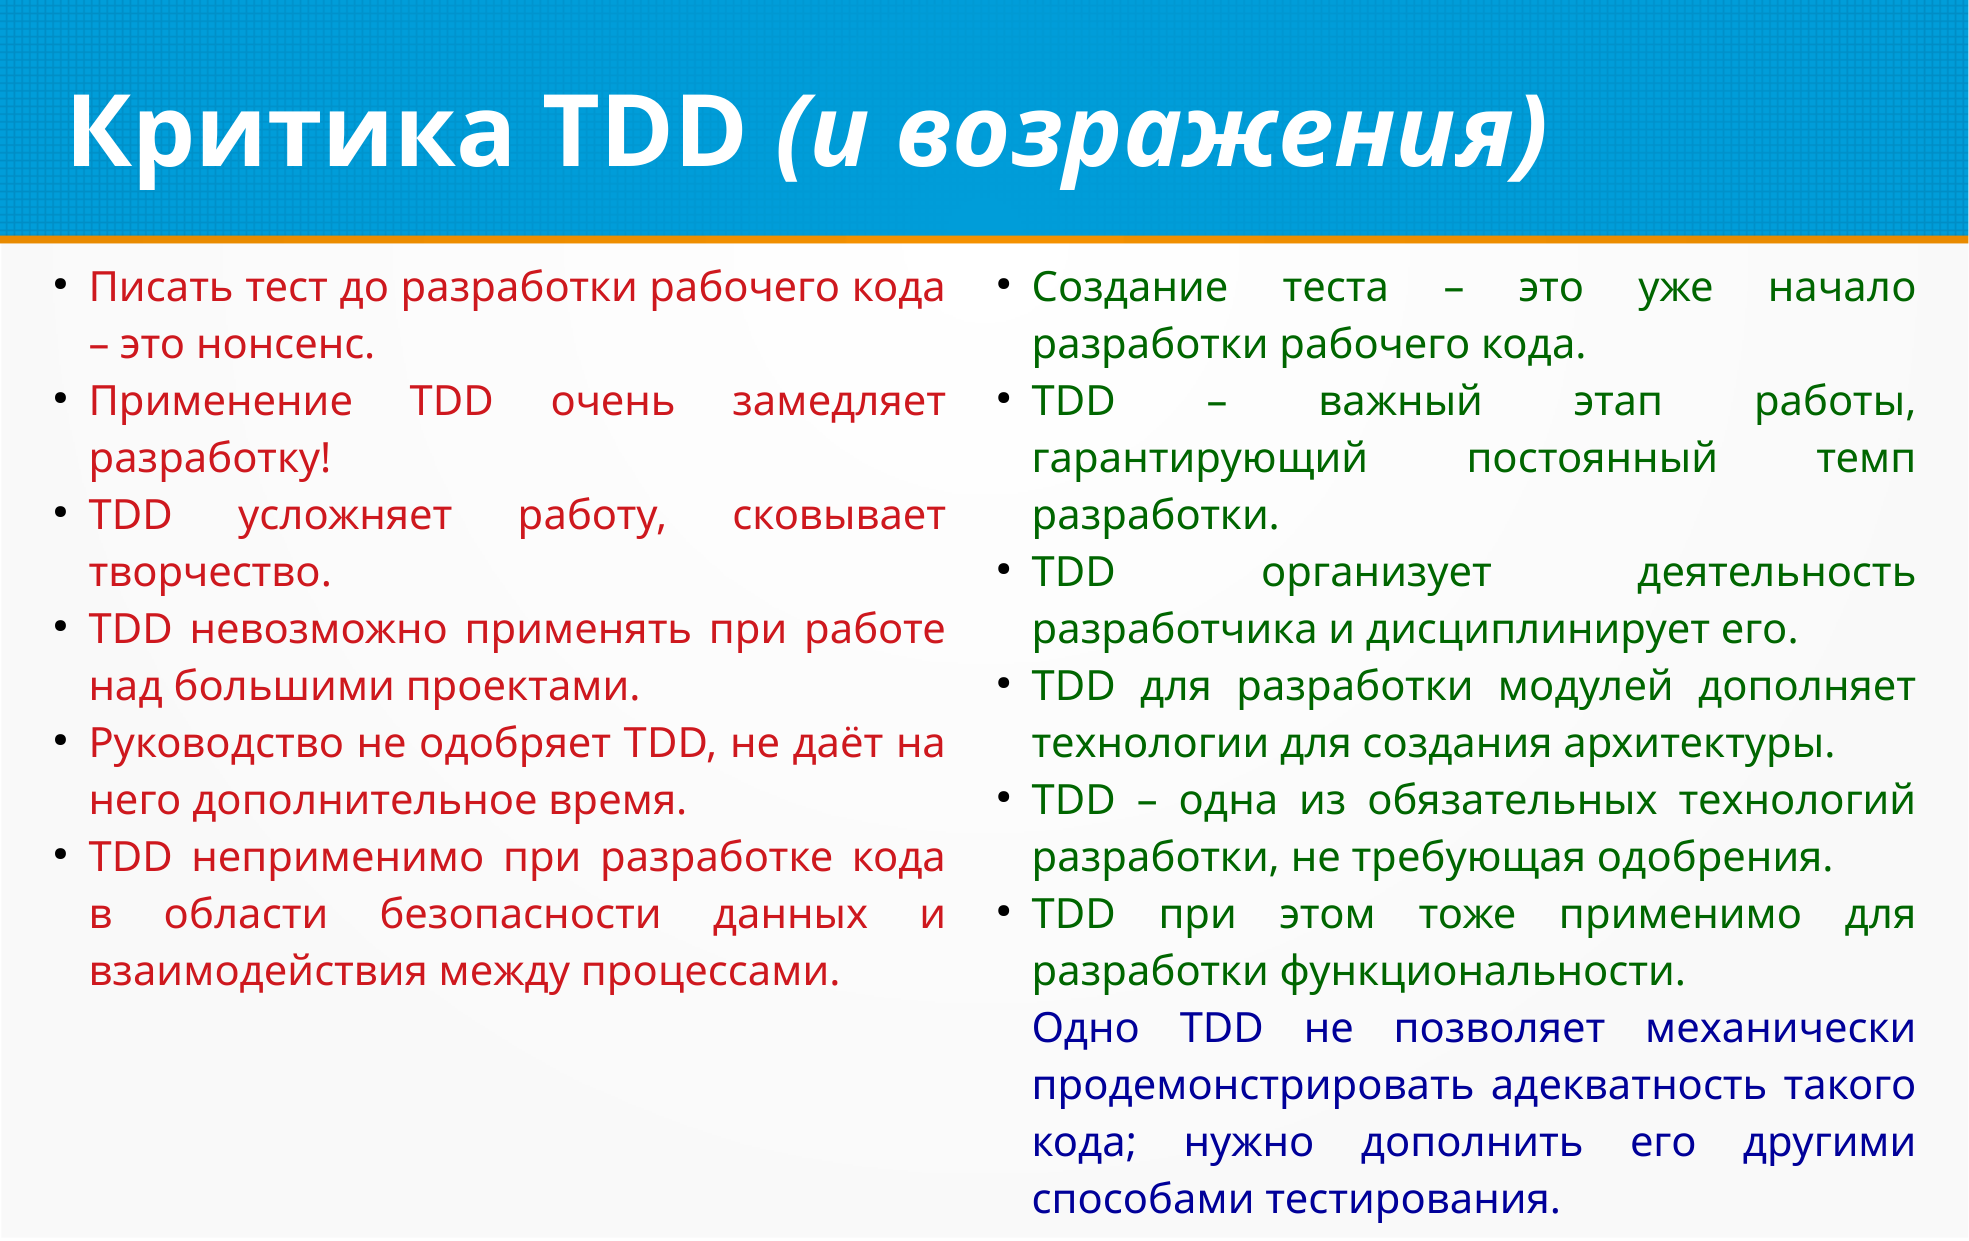

Критика TDD (и возражения)
Писать тест до разработки рабочего кода – это нонсенс.
Применение TDD очень замедляет разработку!
TDD усложняет работу, сковывает творчество.
TDD невозможно применять при работе над большими проектами.
Руководство не одобряет TDD, не даёт на него дополнительное время.
TDD неприменимо при разработке кода в области безопасности данных и взаимодействия между процессами.
Создание теста – это уже начало разработки рабочего кода.
TDD – важный этап работы, гарантирующий постоянный темп разработки.
TDD организует деятельность разработчика и дисциплинирует его.
TDD для разработки модулей дополняет технологии для создания архитектуры.
TDD – одна из обязательных технологий разработки, не требующая одобрения.
TDD при этом тоже применимо для разработки функциональности.
Одно TDD не позволяет механически продемонстрировать адекватность такого кода; нужно дополнить его другими способами тестирования.